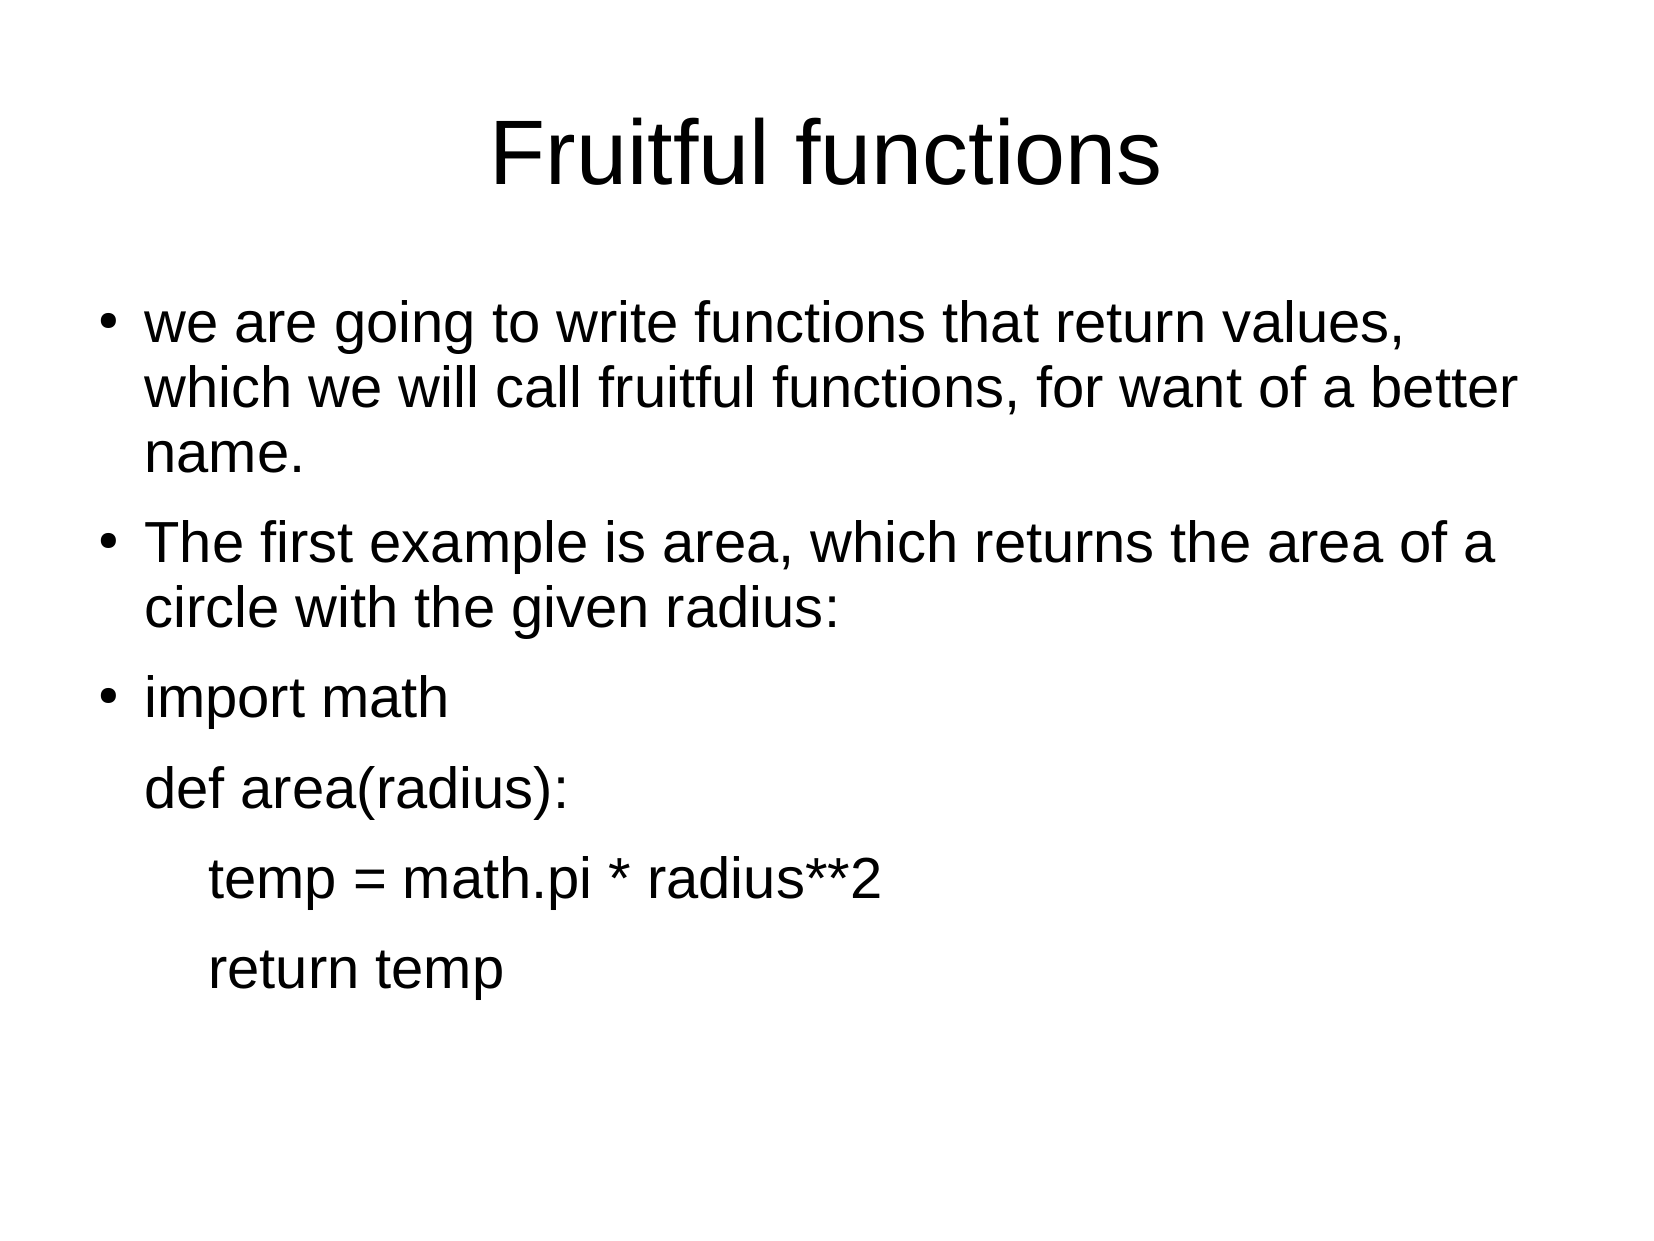

# Fruitful functions
we are going to write functions that return values, which we will call fruitful functions, for want of a better name.
The first example is area, which returns the area of a circle with the given radius:
import math
def area(radius):
 temp = math.pi * radius**2
 return temp